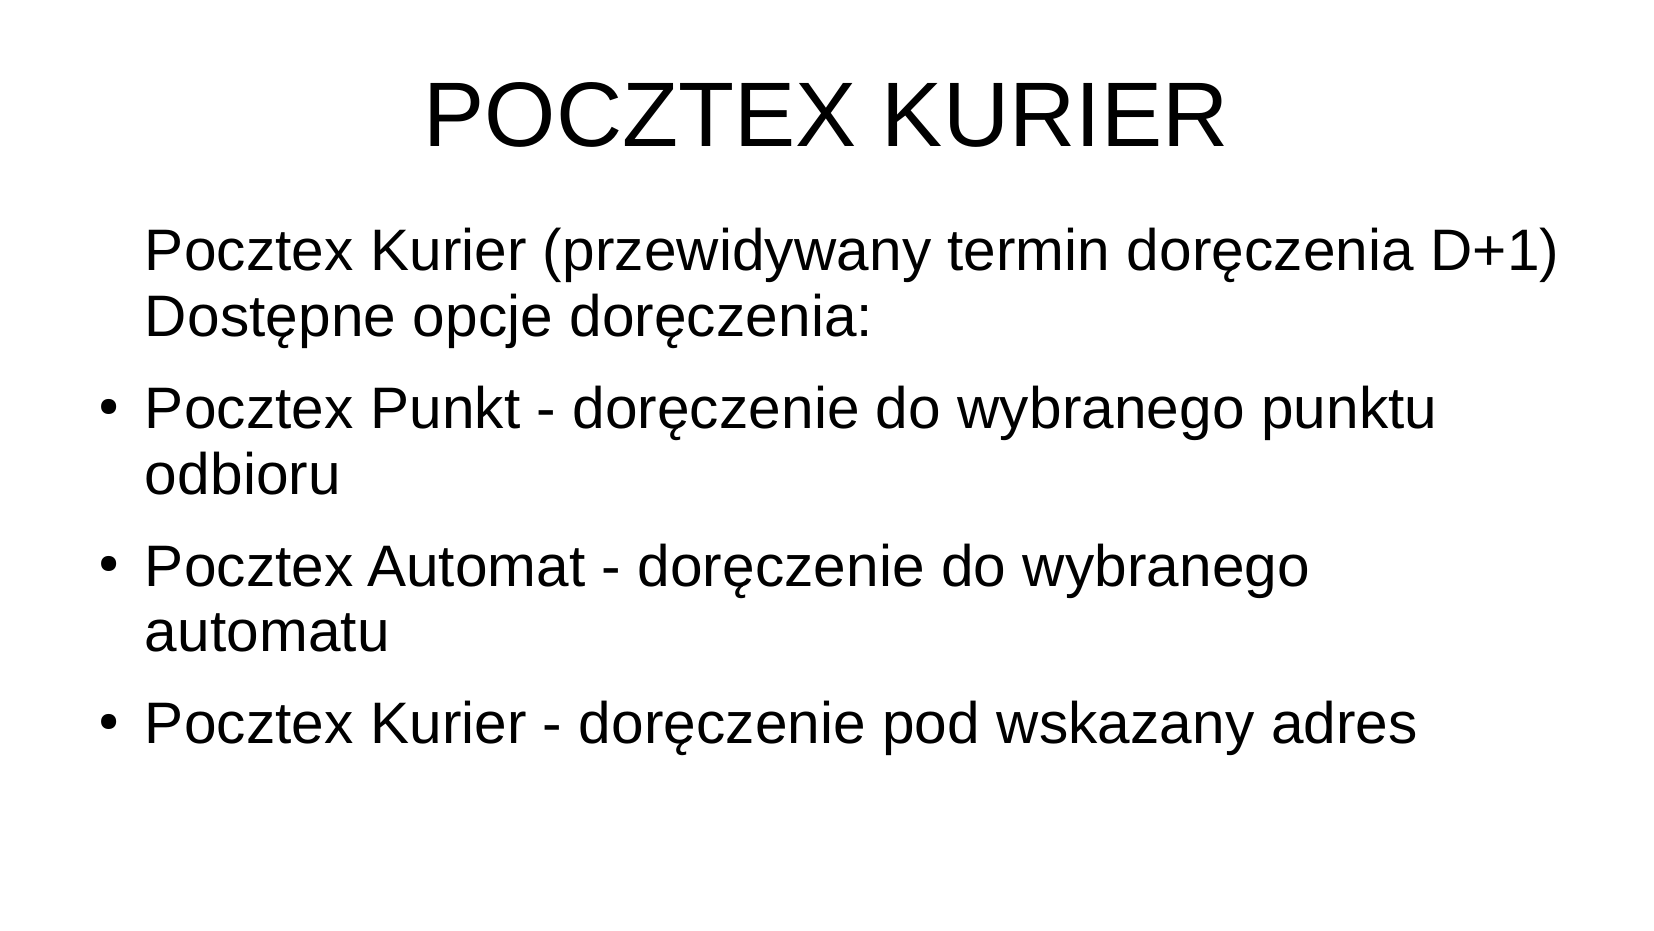

# POCZTEX KURIER
Pocztex Kurier (przewidywany termin doręczenia D+1) Dostępne opcje doręczenia:
Pocztex Punkt - doręczenie do wybranego punktu odbioru
Pocztex Automat - doręczenie do wybranego automatu
Pocztex Kurier - doręczenie pod wskazany adres